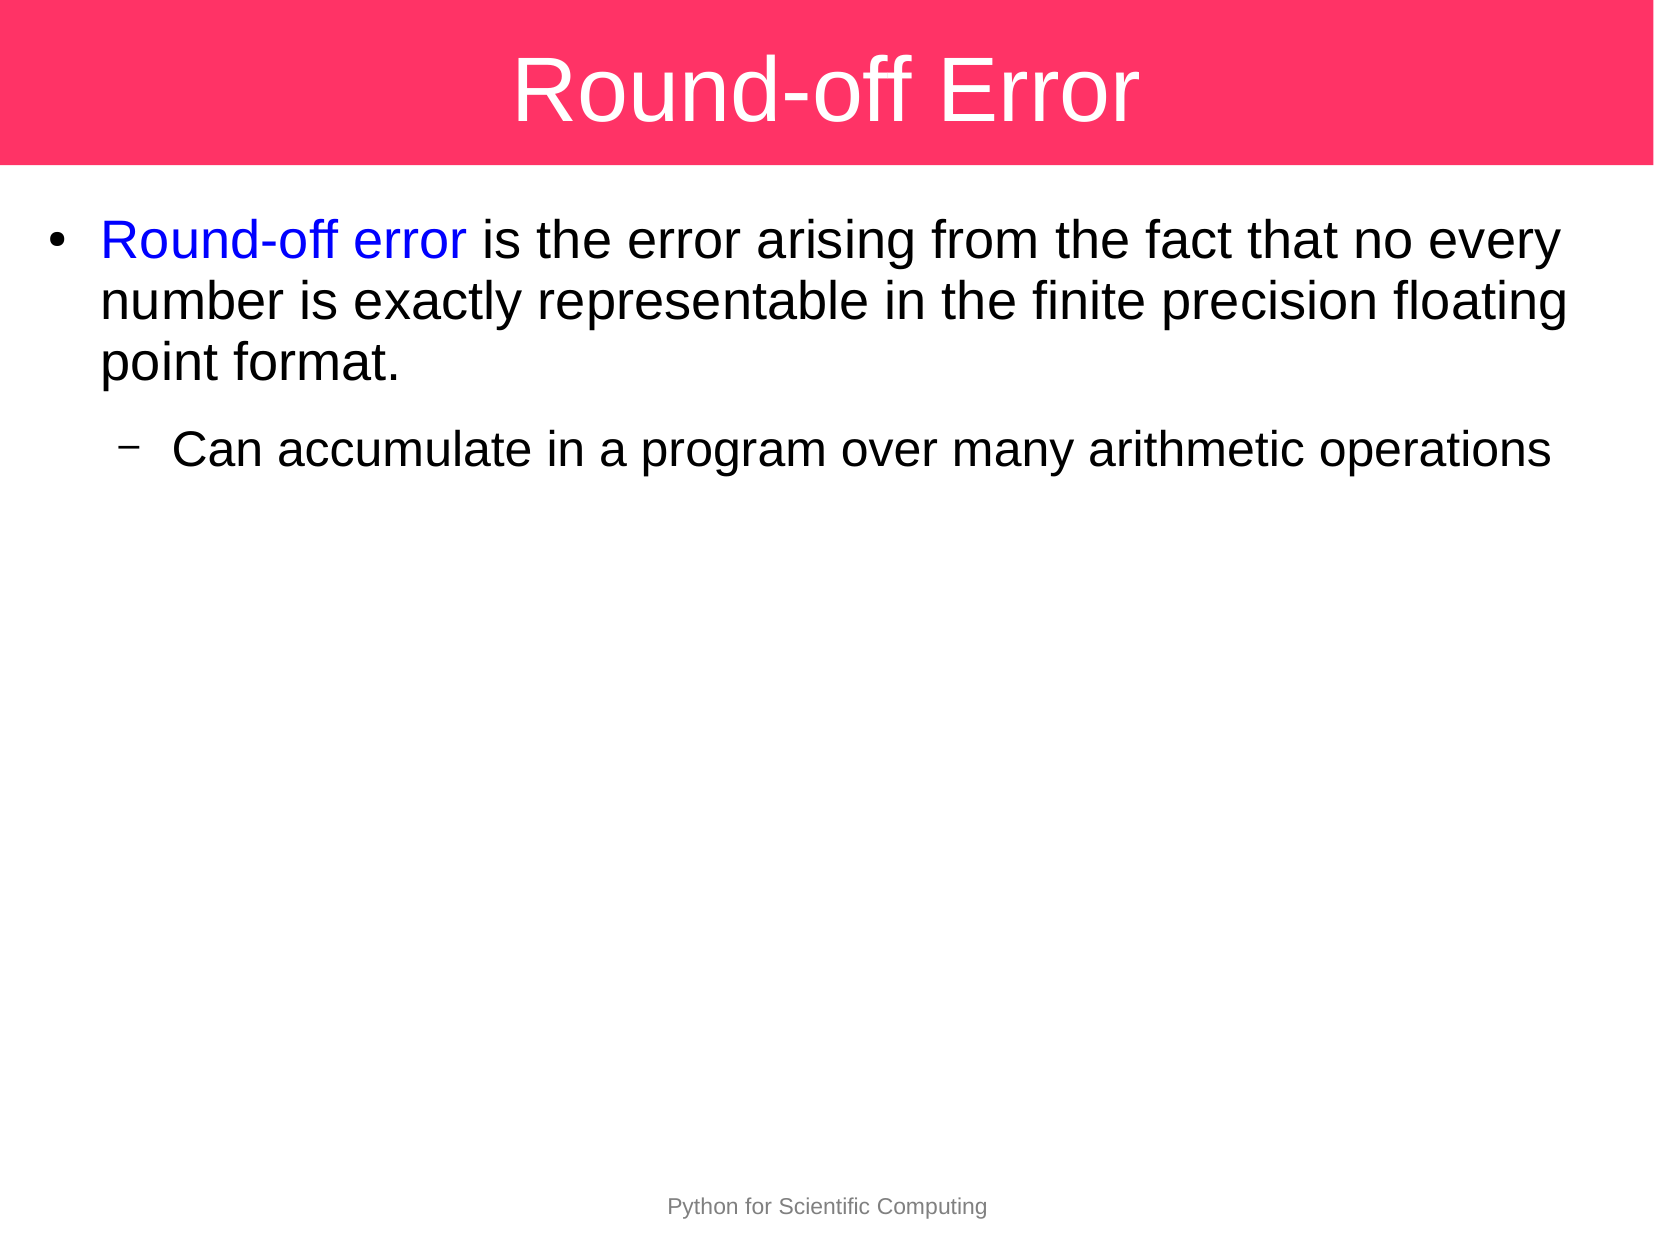

# Round-off Error
Round-off error is the error arising from the fact that no every number is exactly representable in the finite precision floating point format.
Can accumulate in a program over many arithmetic operations